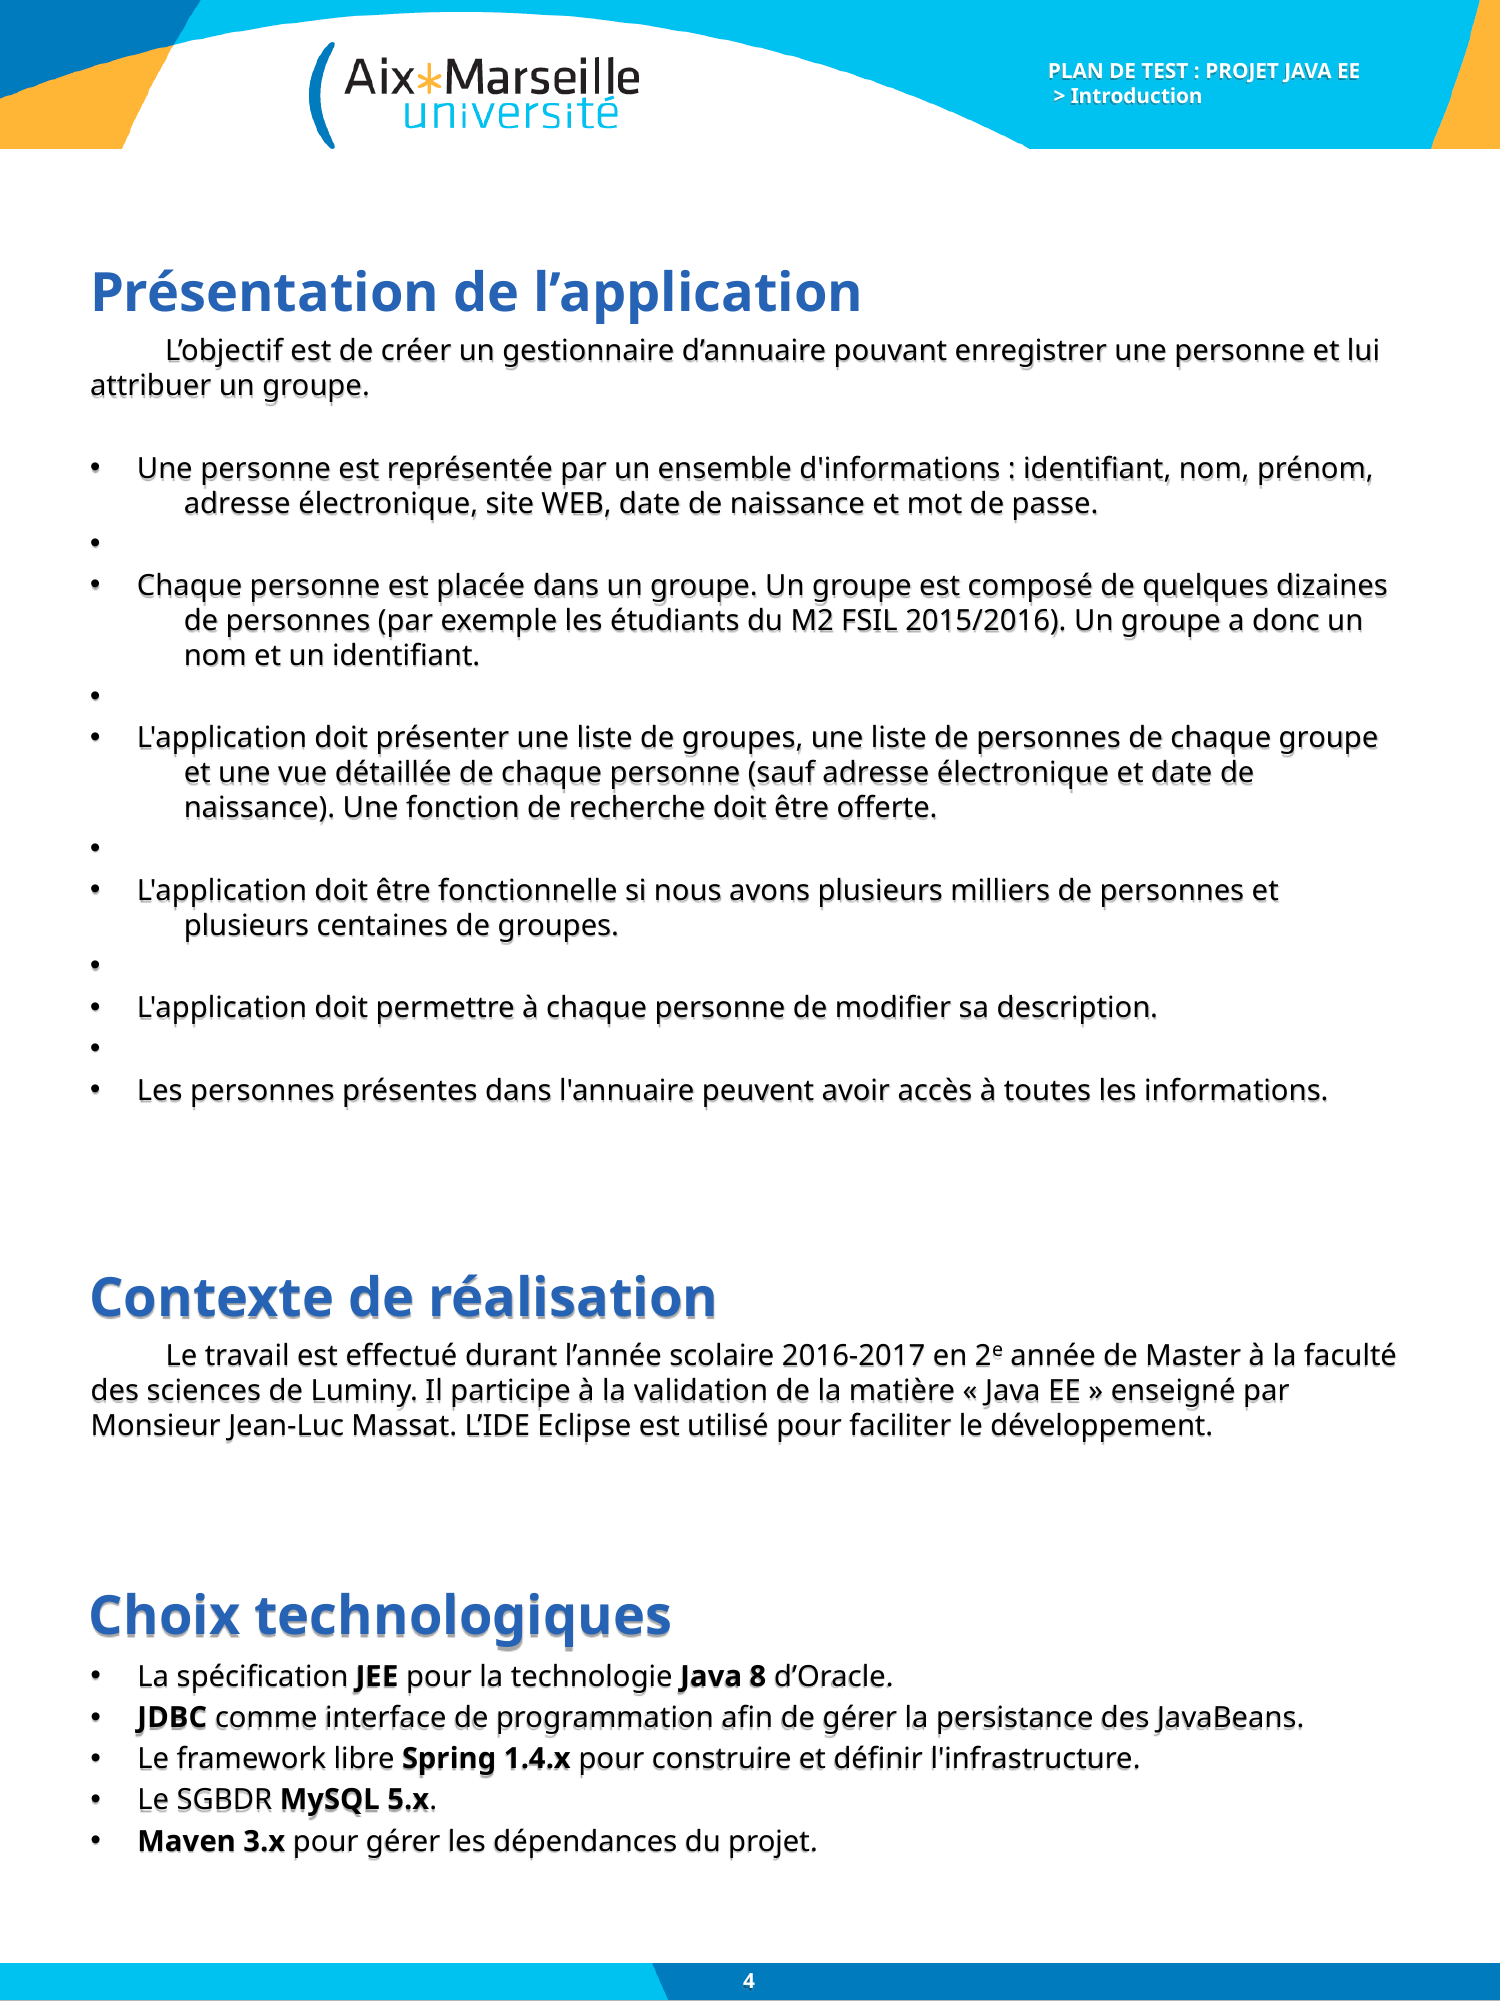

PLAN DE TEST : PROJET JAVA EE
 > Introduction
# Présentation de l’application
	L’objectif est de créer un gestionnaire d’annuaire pouvant enregistrer une personne et lui attribuer un groupe.
Une personne est représentée par un ensemble d'informations : identifiant, nom, prénom, adresse électronique, site WEB, date de naissance et mot de passe.
Chaque personne est placée dans un groupe. Un groupe est composé de quelques dizaines de personnes (par exemple les étudiants du M2 FSIL 2015/2016). Un groupe a donc un nom et un identifiant.
L'application doit présenter une liste de groupes, une liste de personnes de chaque groupe et une vue détaillée de chaque personne (sauf adresse électronique et date de naissance). Une fonction de recherche doit être offerte.
L'application doit être fonctionnelle si nous avons plusieurs milliers de personnes et plusieurs centaines de groupes.
L'application doit permettre à chaque personne de modifier sa description.
Les personnes présentes dans l'annuaire peuvent avoir accès à toutes les informations.
Contexte de réalisation
	Le travail est effectué durant l’année scolaire 2016-2017 en 2e année de Master à la faculté des sciences de Luminy. Il participe à la validation de la matière « Java EE » enseigné par Monsieur Jean-Luc Massat. L’IDE Eclipse est utilisé pour faciliter le développement.
Choix technologiques
La spécification JEE pour la technologie Java 8 d’Oracle.
JDBC comme interface de programmation afin de gérer la persistance des JavaBeans.
Le framework libre Spring 1.4.x pour construire et définir l'infrastructure.
Le SGBDR MySQL 5.x.
Maven 3.x pour gérer les dépendances du projet.